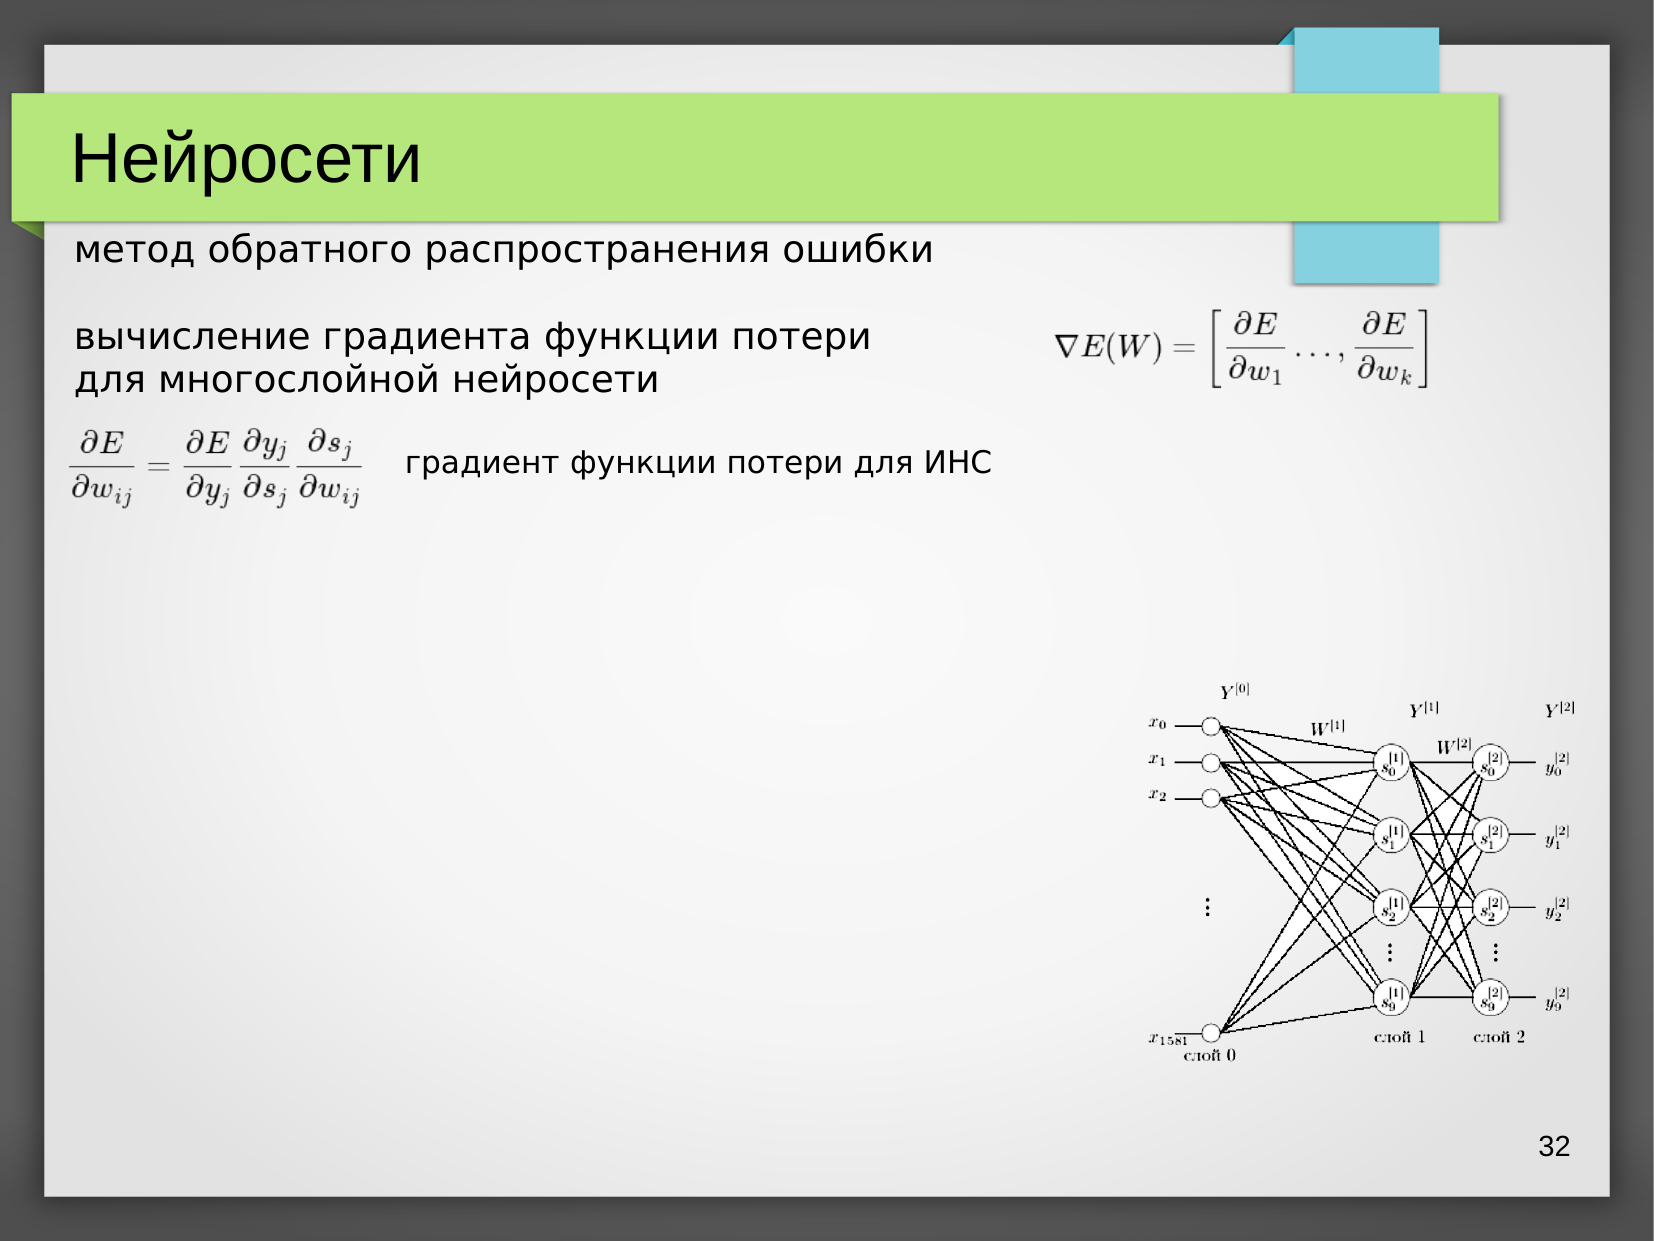

# Нейросети
метод обратного распространения ошибки
вычисление градиента функции потери
для многослойной нейросети
градиент функции потери для ИНС
32